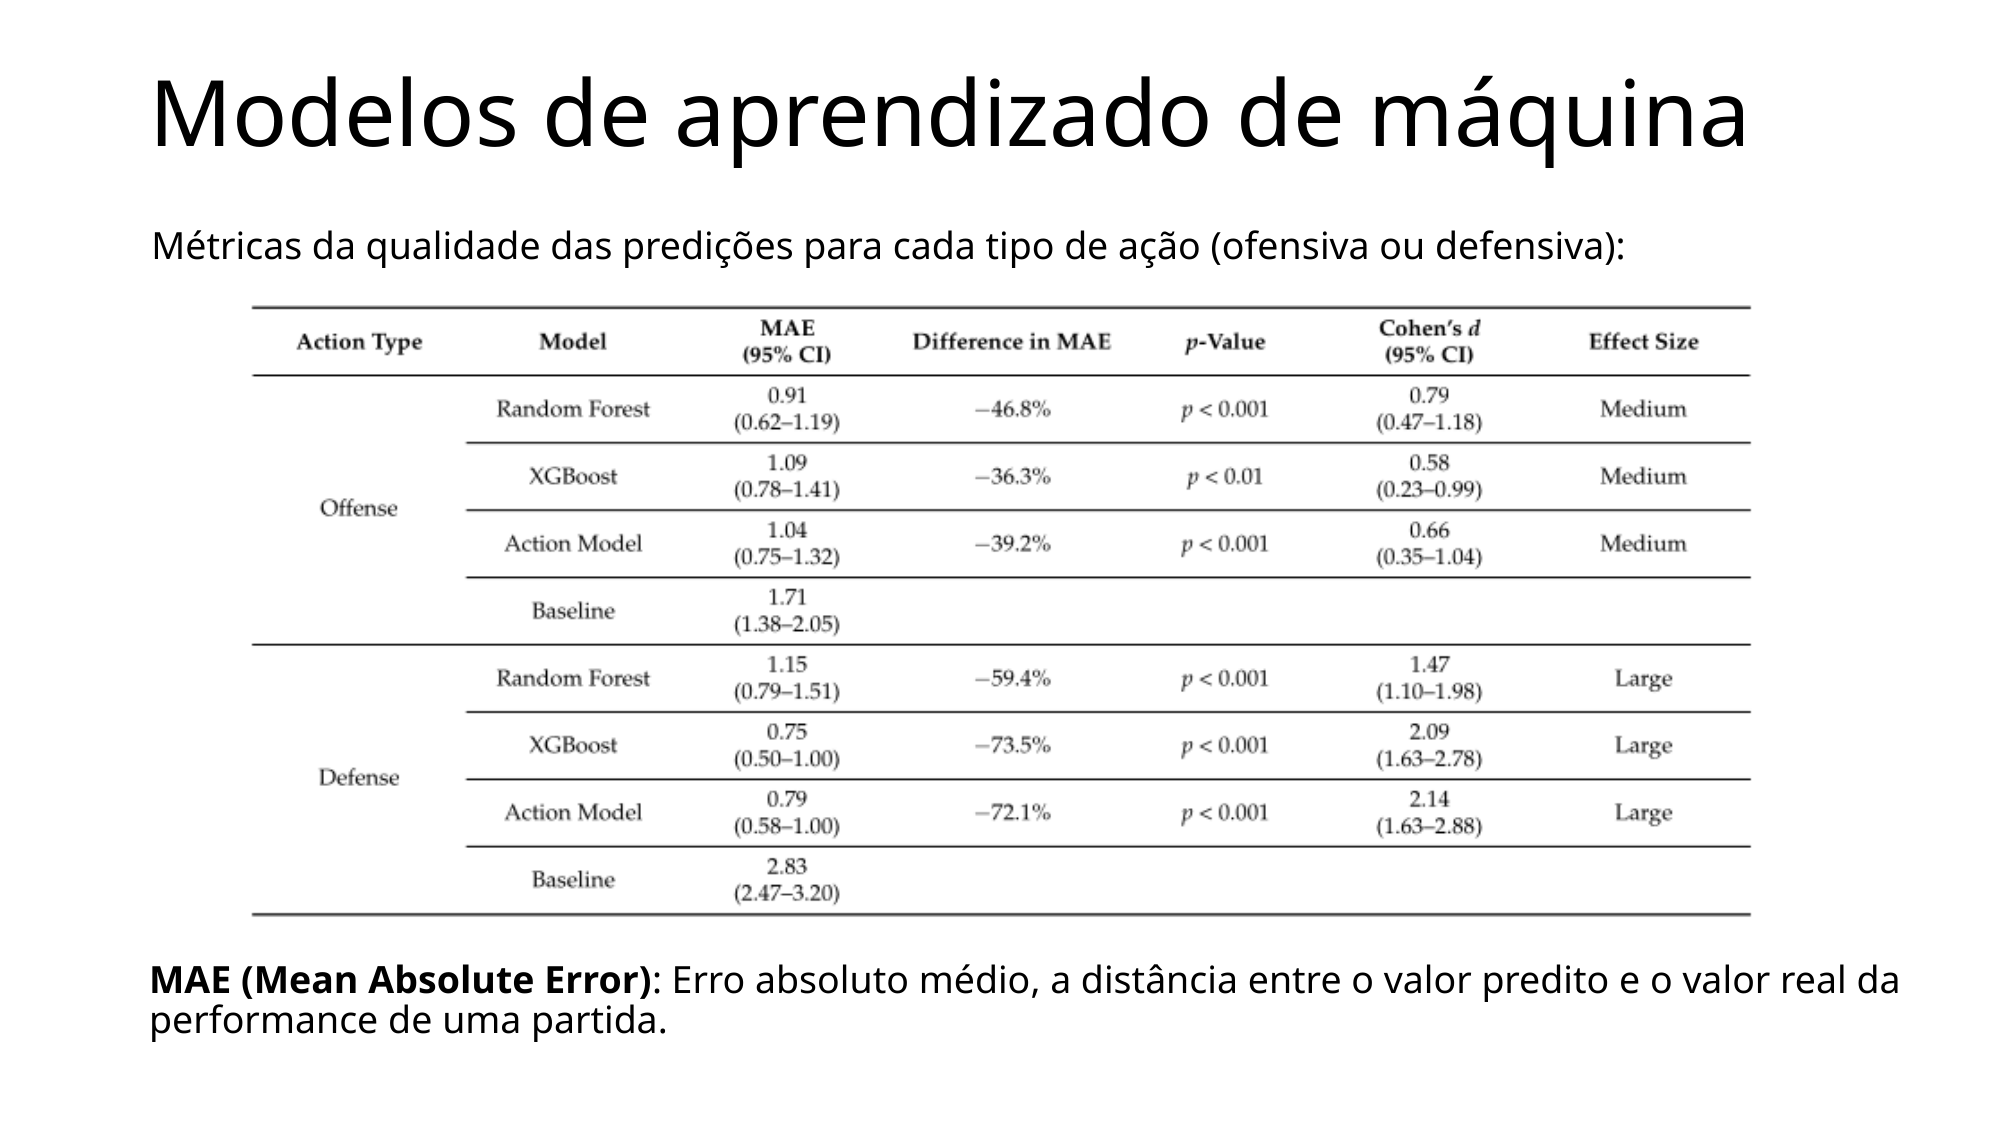

Modelos de aprendizado de máquina
Métricas da qualidade das predições para cada tipo de ação (ofensiva ou defensiva):
#
MAE (Mean Absolute Error): Erro absoluto médio, a distância entre o valor predito e o valor real da performance de uma partida.